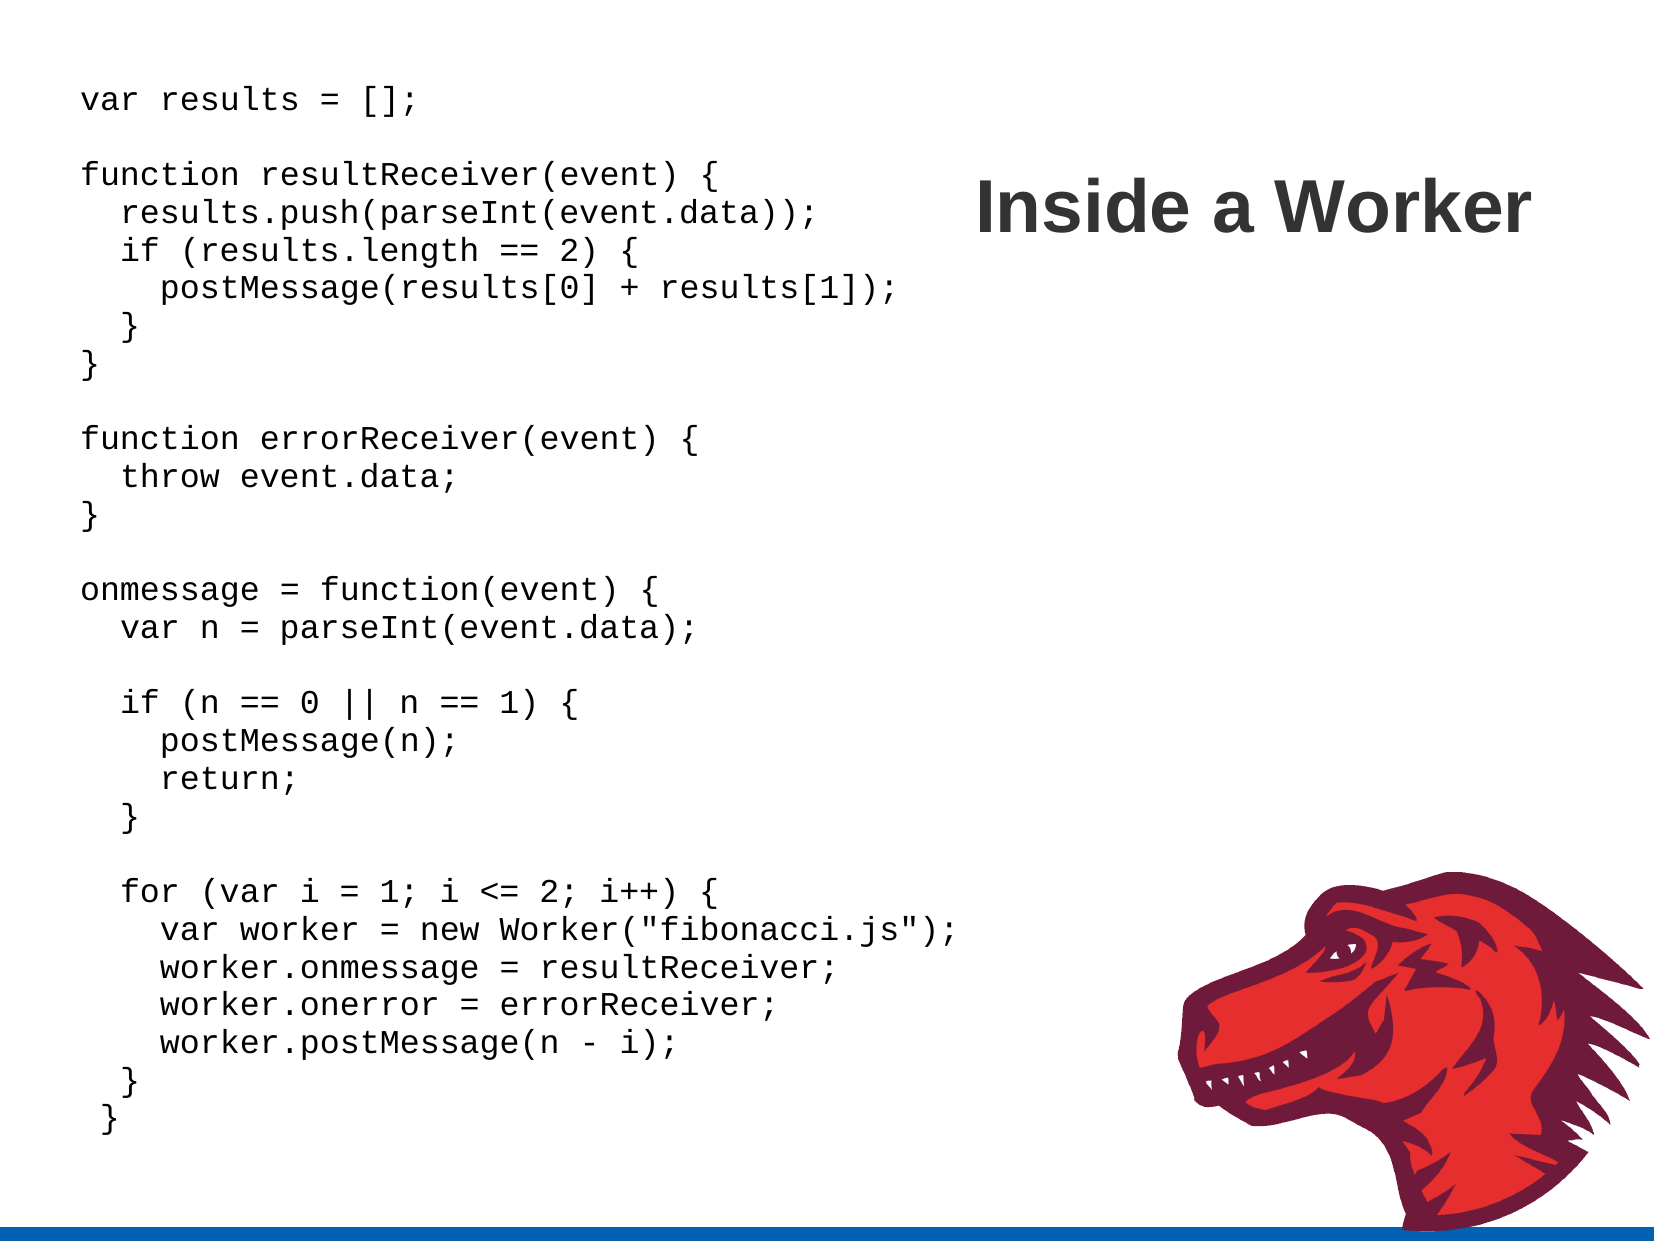

var results = [];
function resultReceiver(event) {
 results.push(parseInt(event.data));
 if (results.length == 2) {
 postMessage(results[0] + results[1]);
 }
}
function errorReceiver(event) {
 throw event.data;
}
onmessage = function(event) {
 var n = parseInt(event.data);
 if (n == 0 || n == 1) {
 postMessage(n);
 return;
 }
 for (var i = 1; i <= 2; i++) {
 var worker = new Worker("fibonacci.js");
 worker.onmessage = resultReceiver;
 worker.onerror = errorReceiver;
 worker.postMessage(n - i);
 }
 }
# Inside a Worker